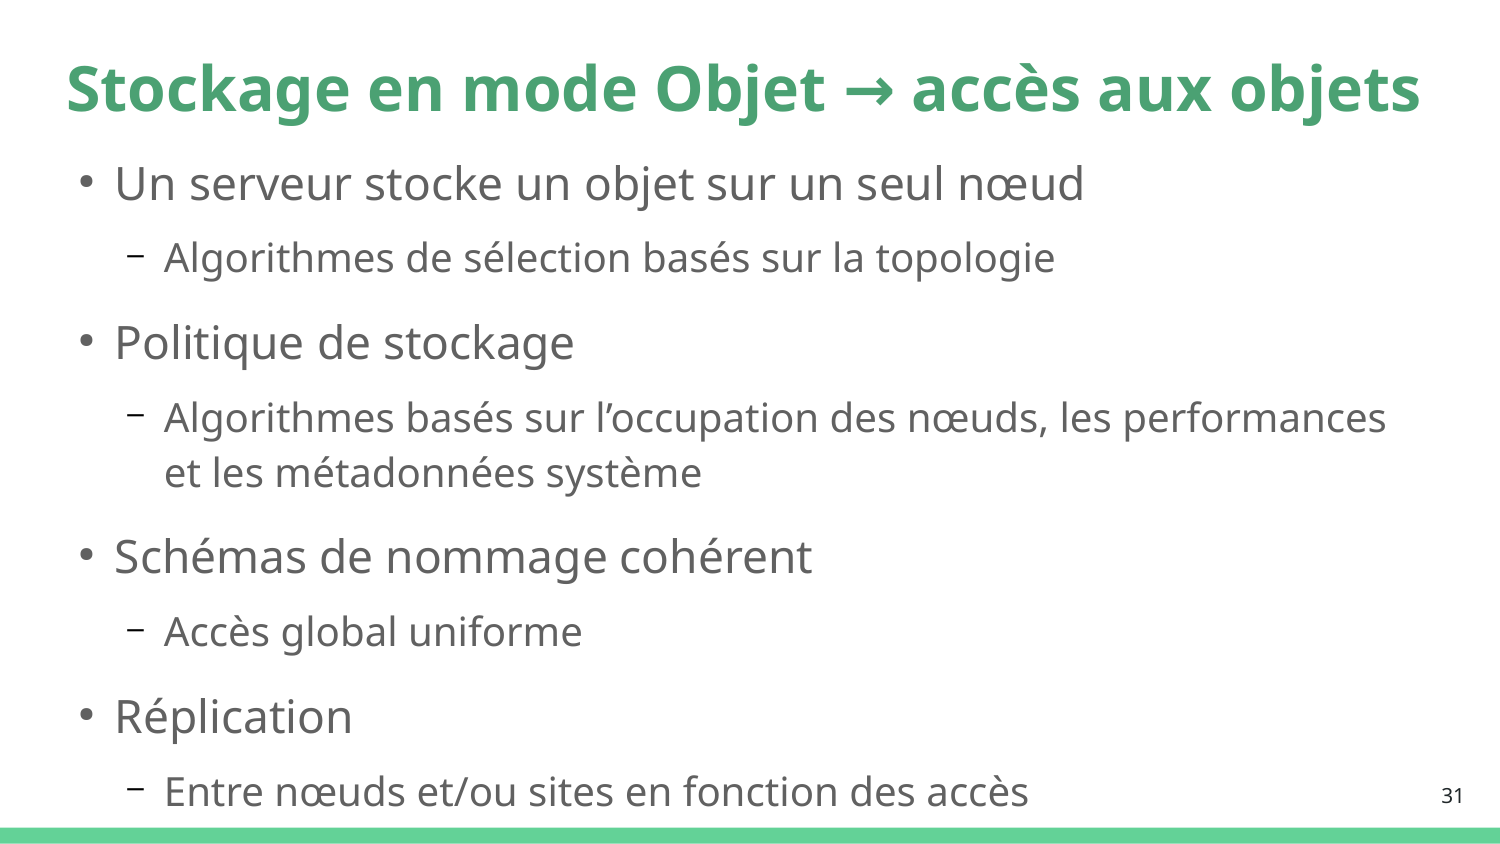

Stockage en mode Objet → accès aux objets
# Un serveur stocke un objet sur un seul nœud
Algorithmes de sélection basés sur la topologie
Politique de stockage
Algorithmes basés sur l’occupation des nœuds, les performances et les métadonnées système
Schémas de nommage cohérent
Accès global uniforme
Réplication
Entre nœuds et/ou sites en fonction des accès